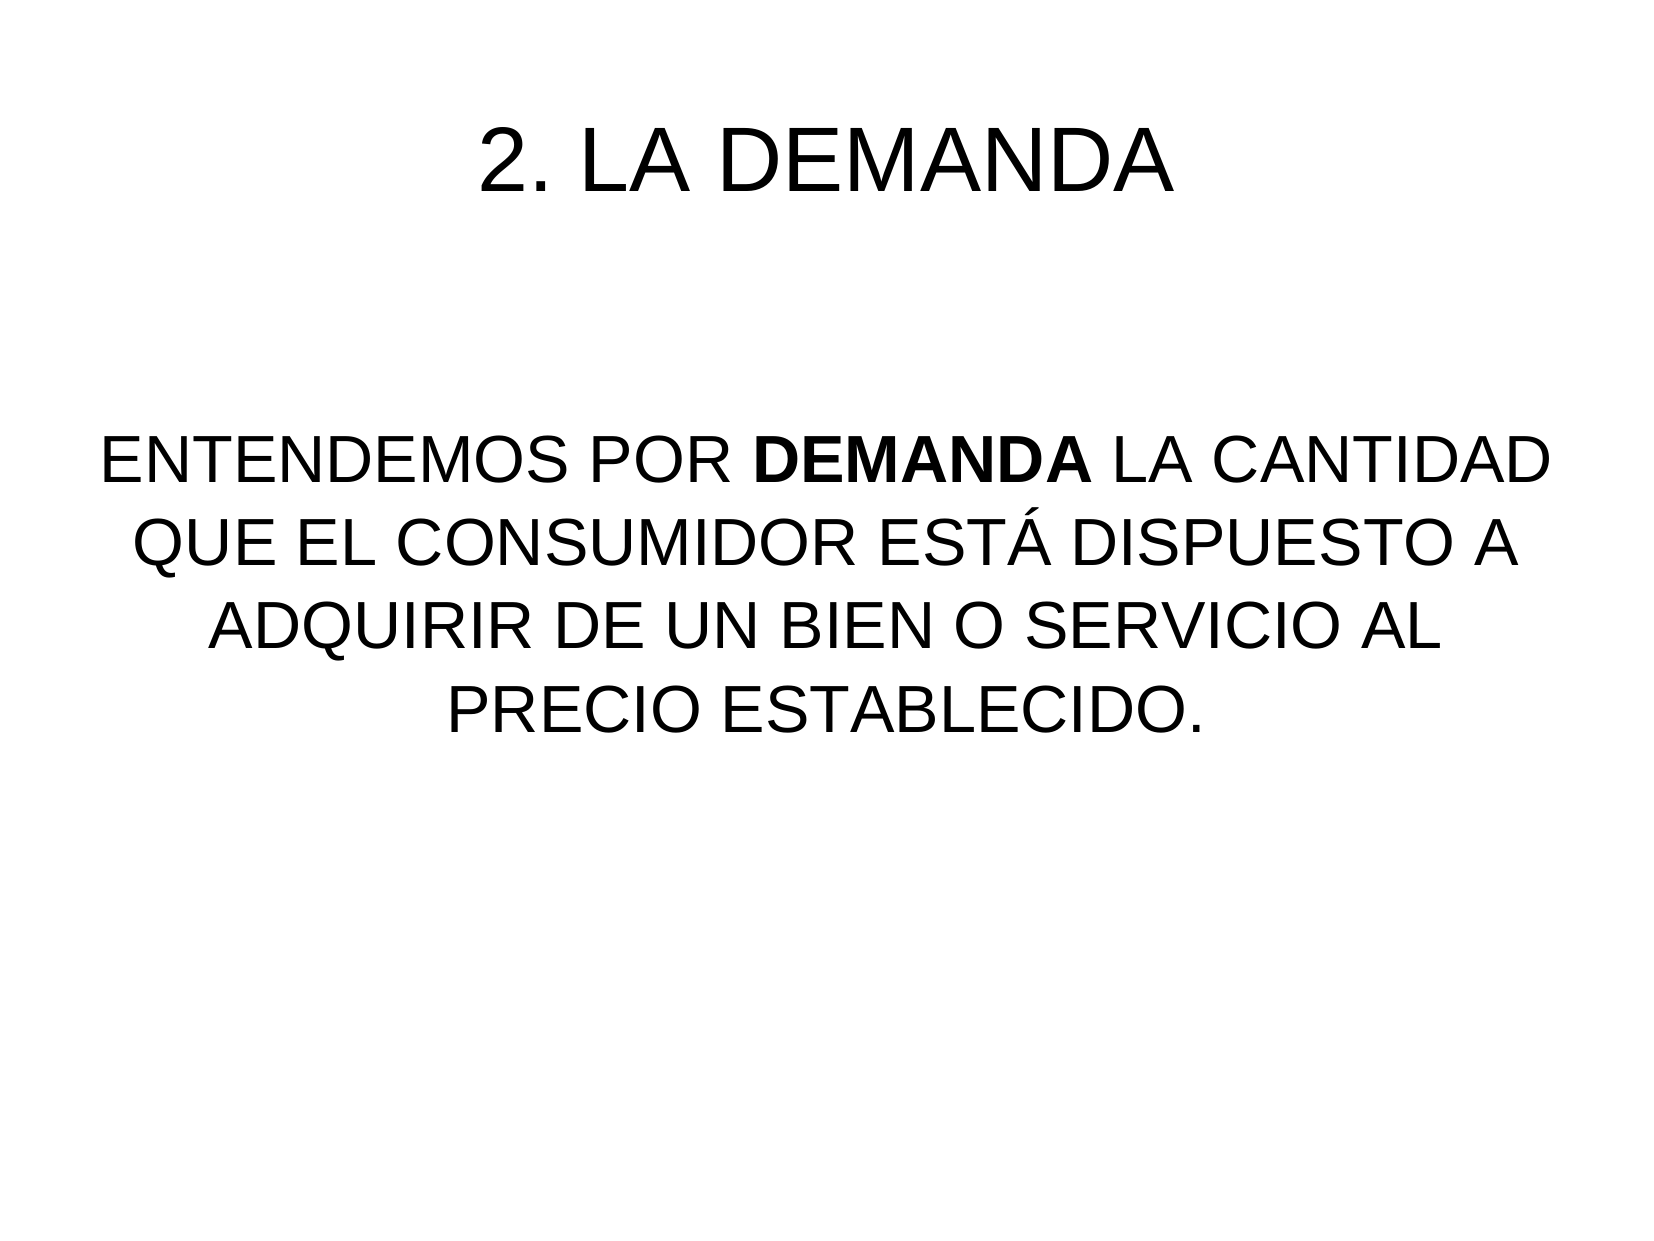

2. LA DEMANDA
ENTENDEMOS POR DEMANDA LA CANTIDAD QUE EL CONSUMIDOR ESTÁ DISPUESTO A ADQUIRIR DE UN BIEN O SERVICIO AL PRECIO ESTABLECIDO.